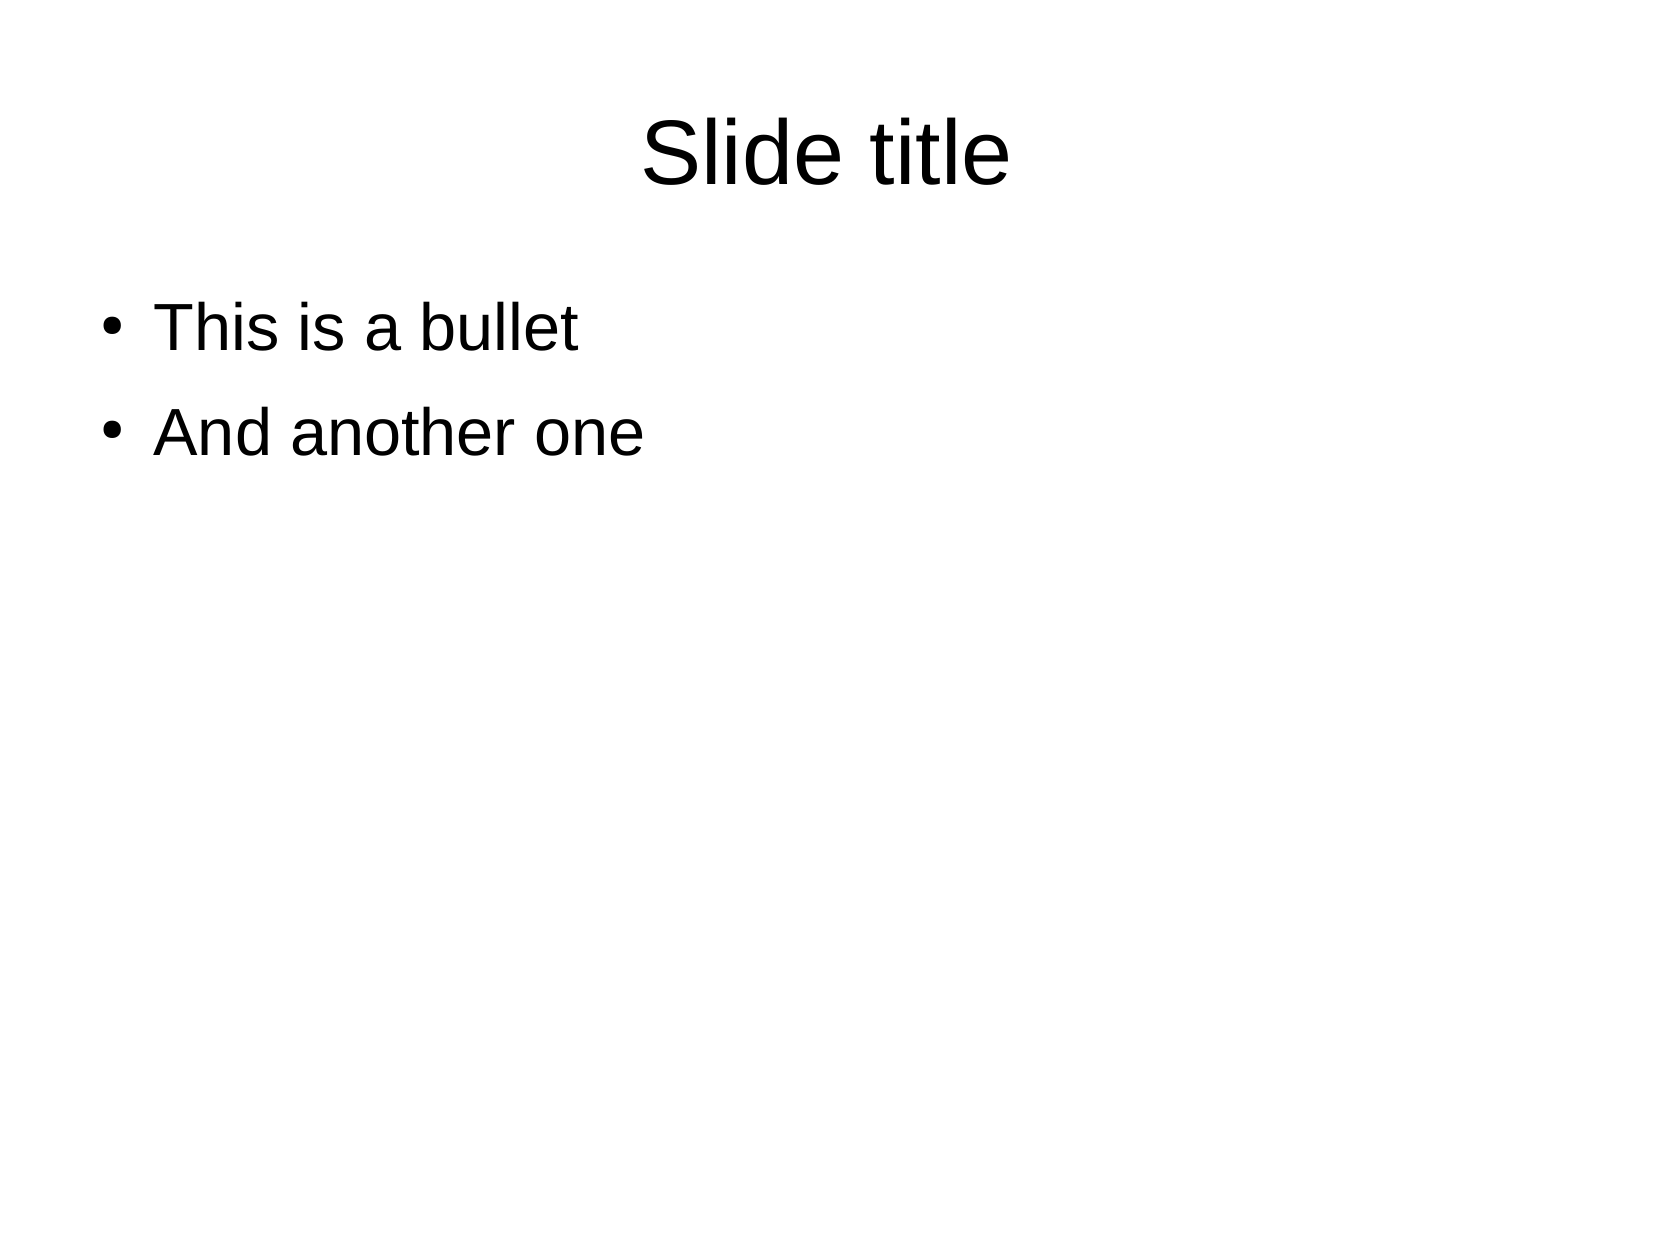

# Slide title
This is a bullet
And another one